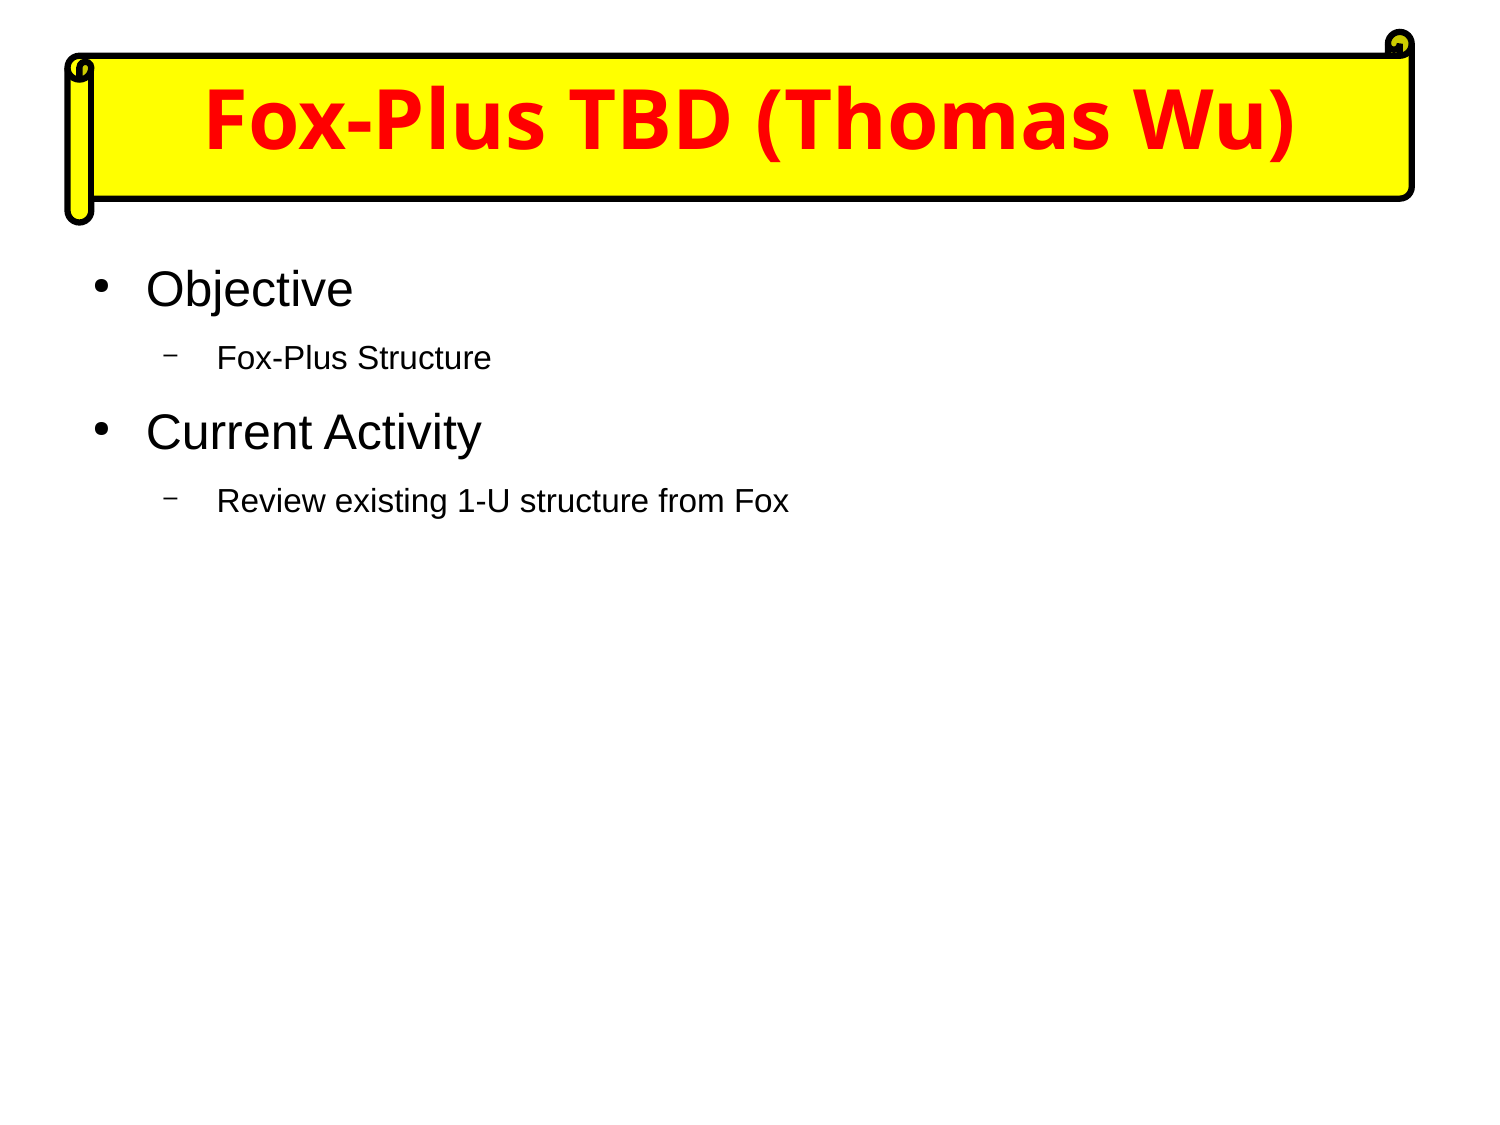

Fox-Plus TBD (Thomas Wu)
# Objective
Fox-Plus Structure
Current Activity
Review existing 1-U structure from Fox